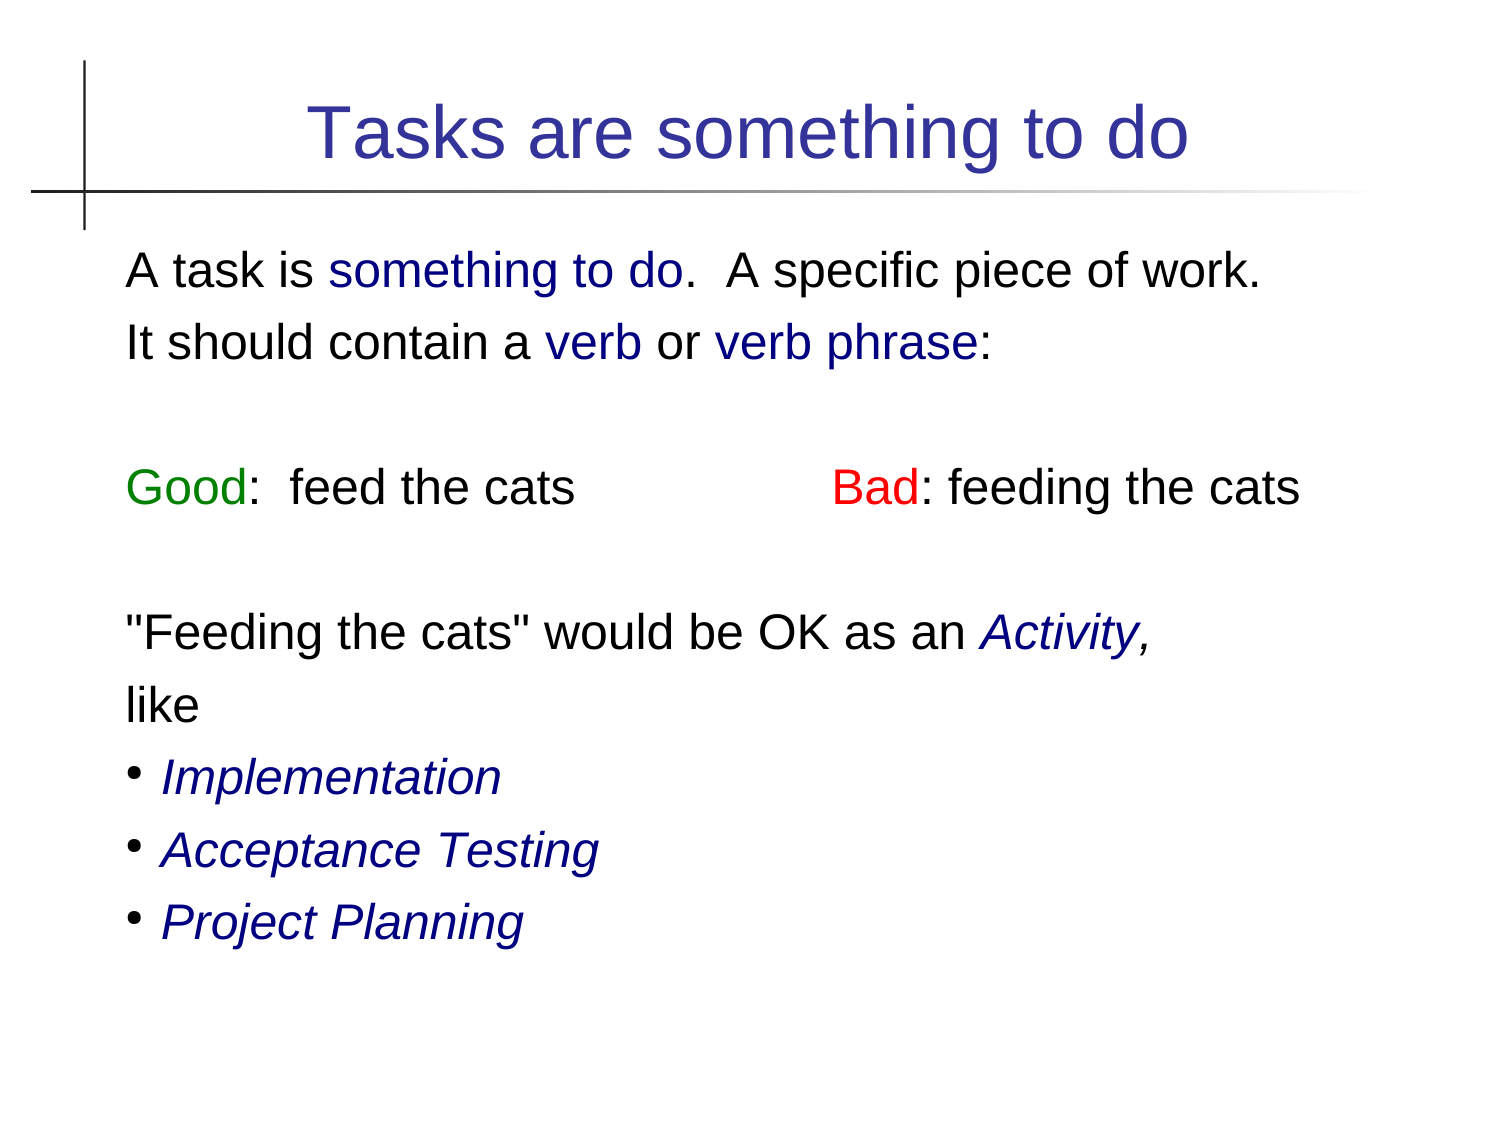

# Tasks are something to do
A task is something to do. A specific piece of work.
It should contain a verb or verb phrase:
Good: feed the cats		Bad: feeding the cats
"Feeding the cats" would be OK as an Activity,
like
Implementation
Acceptance Testing
Project Planning